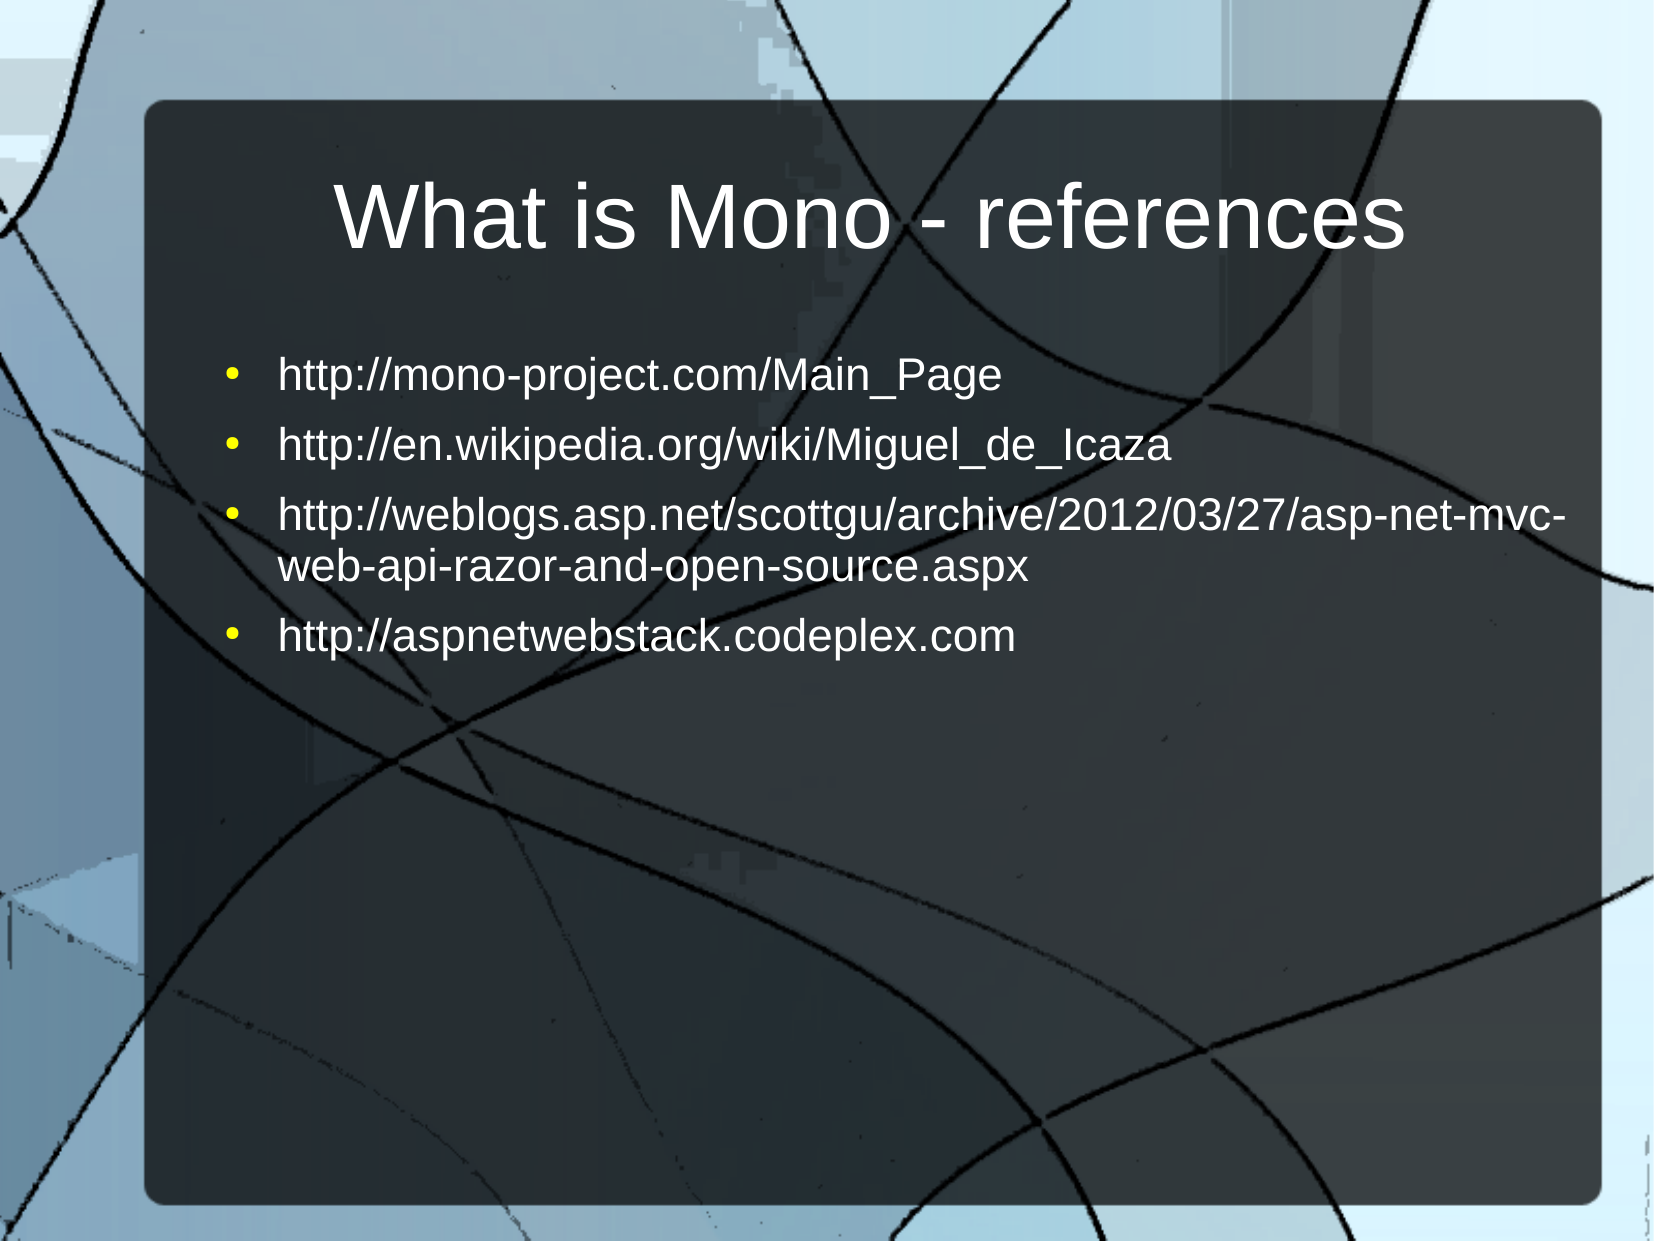

# What is Mono - references
http://mono-project.com/Main_Page
http://en.wikipedia.org/wiki/Miguel_de_Icaza
http://weblogs.asp.net/scottgu/archive/2012/03/27/asp-net-mvc-web-api-razor-and-open-source.aspx
http://aspnetwebstack.codeplex.com